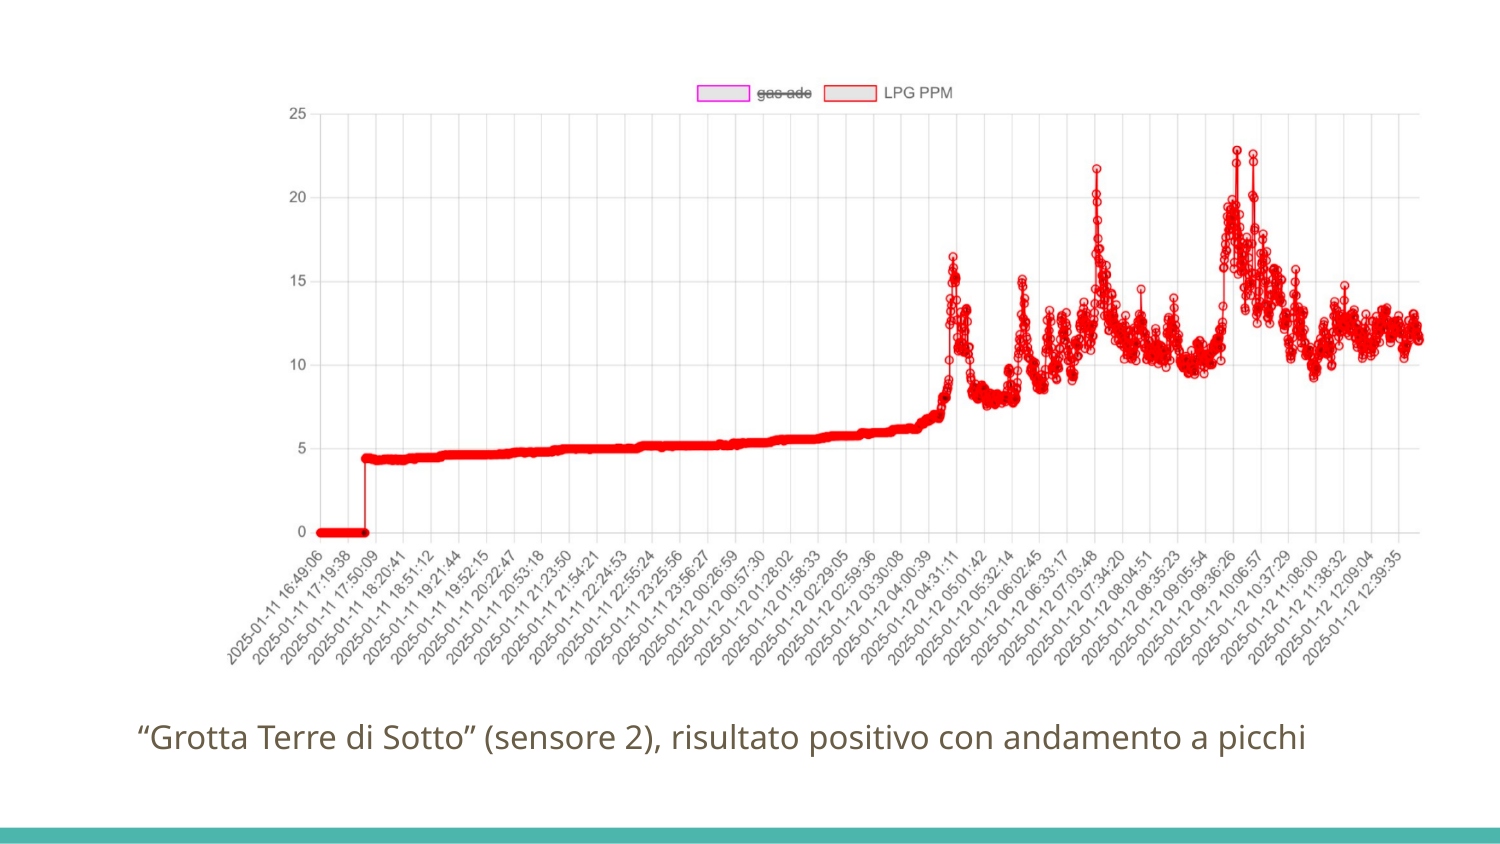

“Grotta Terre di Sotto” (sensore 2), risultato positivo con andamento a picchi